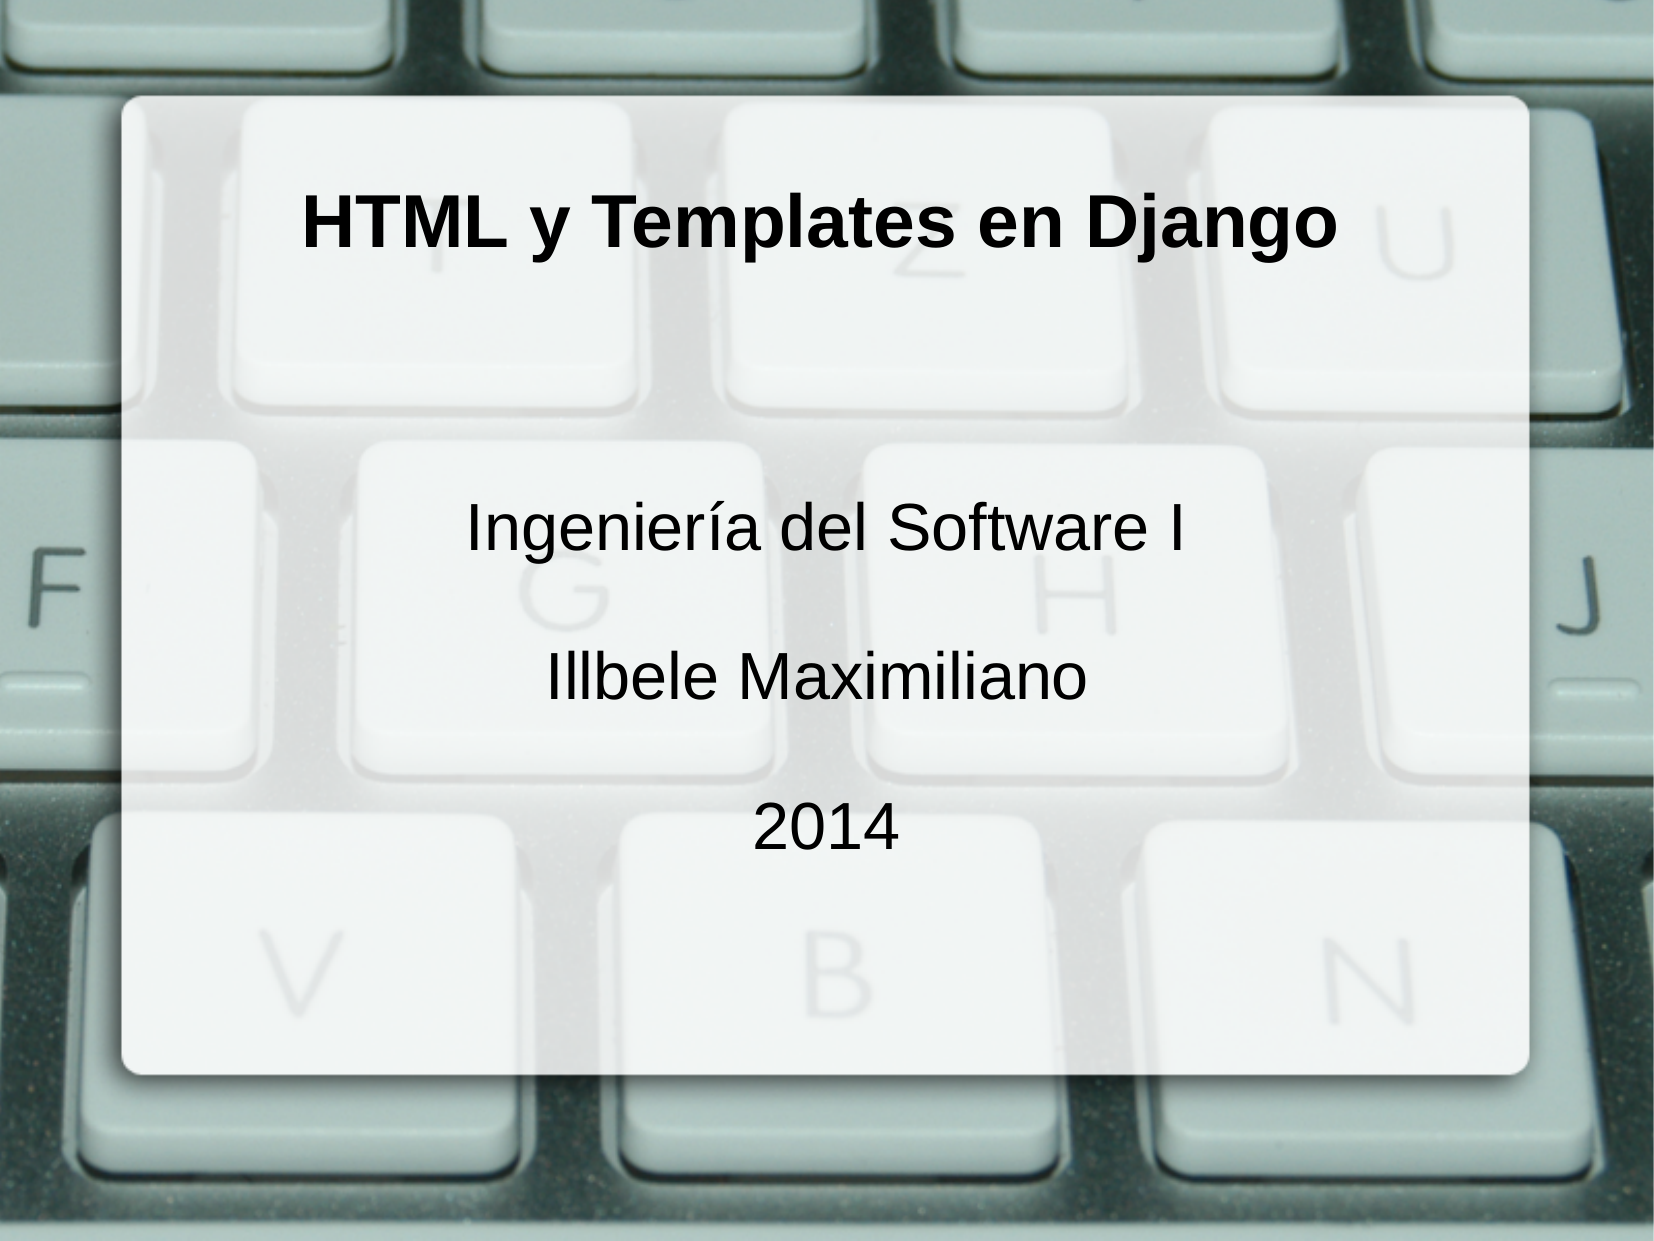

# HTML y Templates en Django
Ingeniería del Software I
Illbele Maximiliano
2014